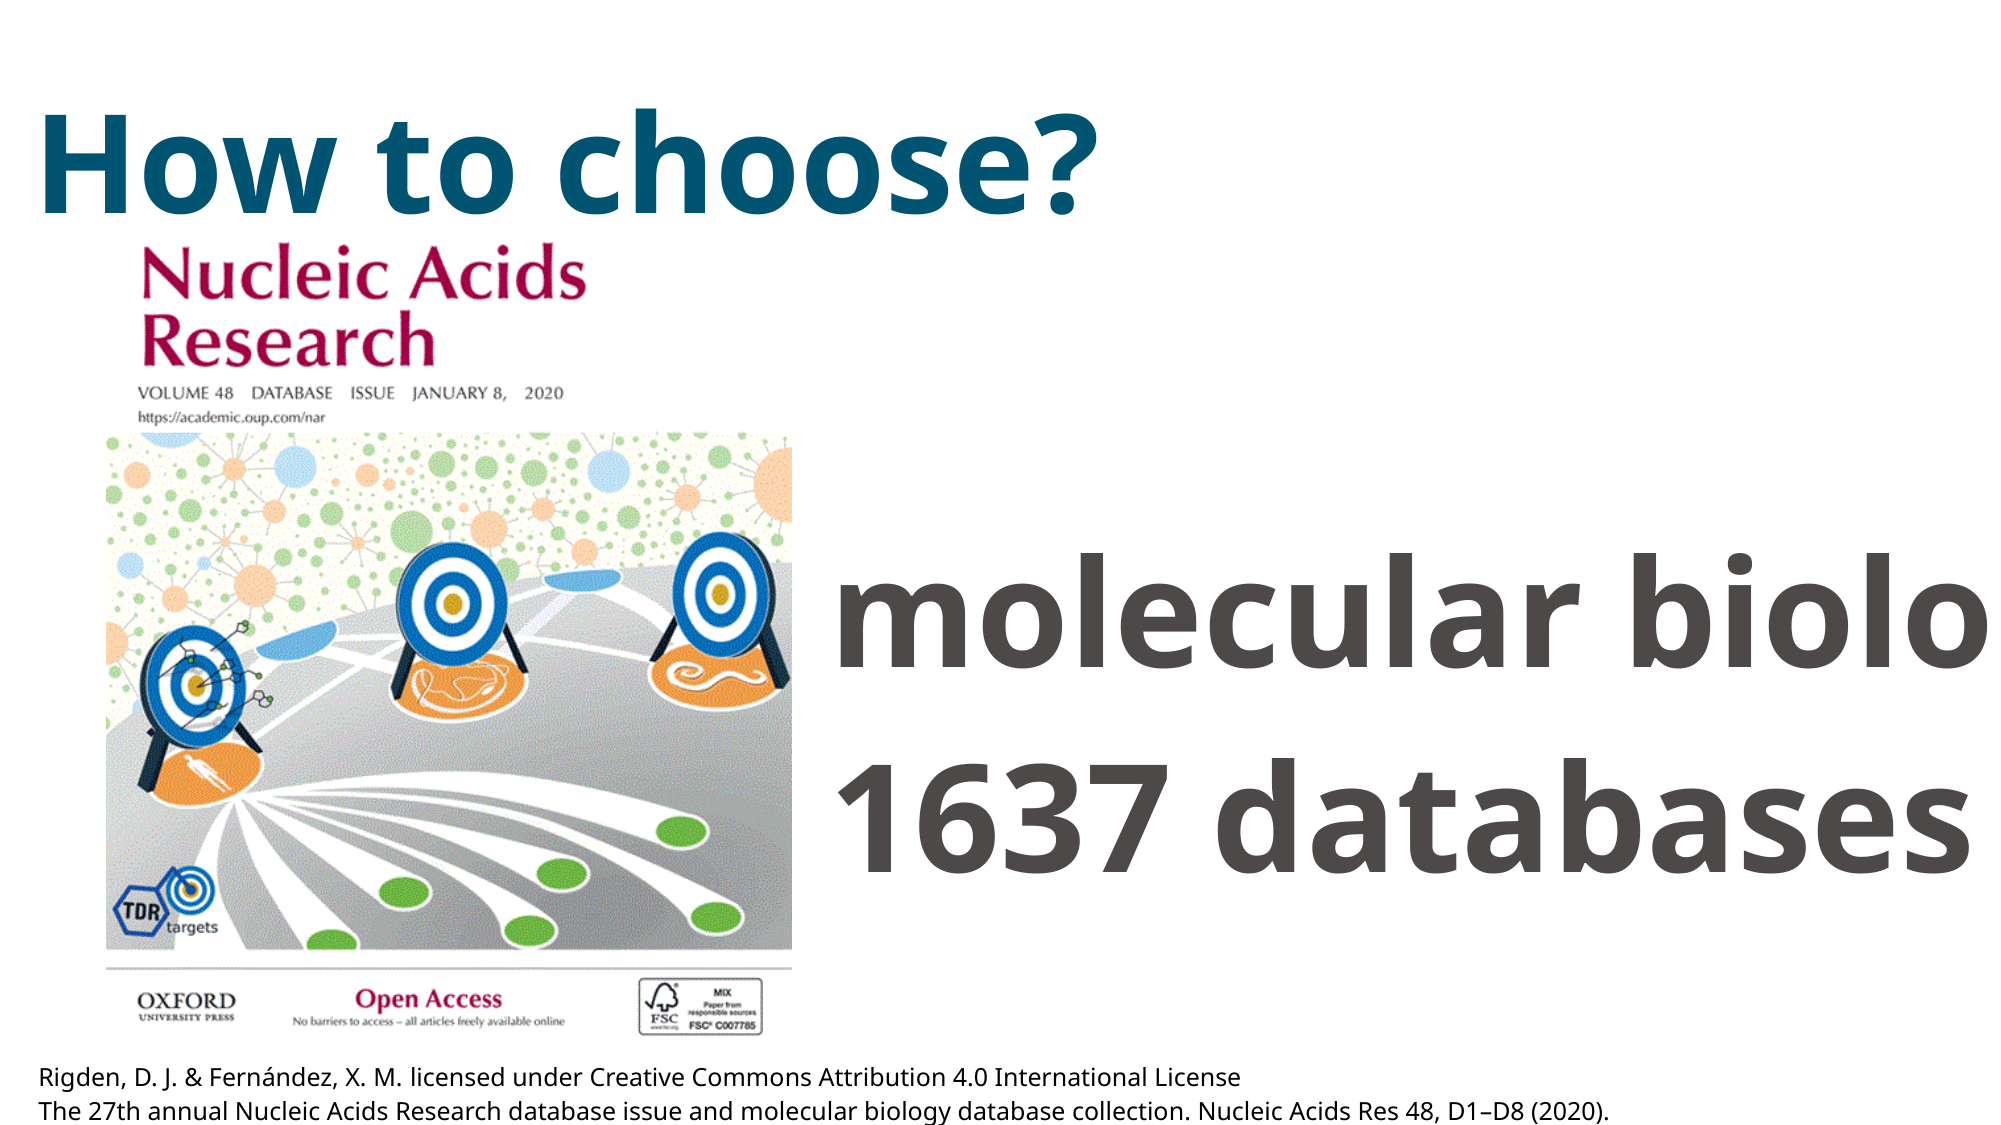

How to choose?
molecular biology
1637 databases
Rigden, D. J. & Fernández, X. M. licensed under Creative Commons Attribution 4.0 International License
The 27th annual Nucleic Acids Research database issue and molecular biology database collection. Nucleic Acids Res 48, D1–D8 (2020).